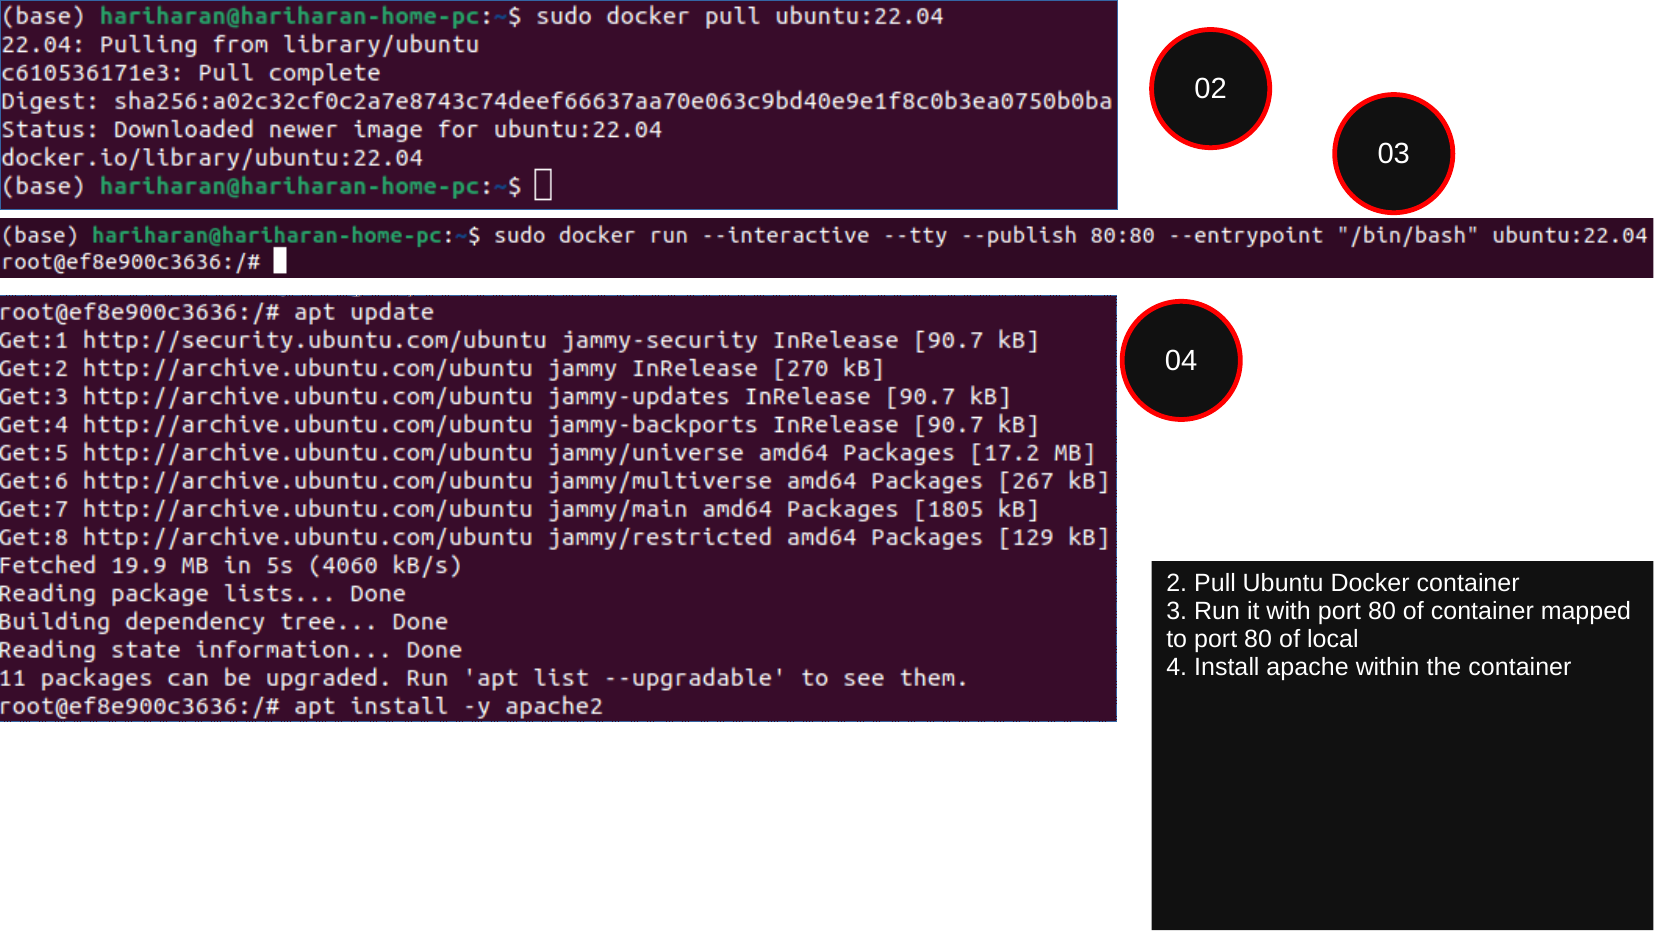

02
03
04
2. Pull Ubuntu Docker container
3. Run it with port 80 of container mapped to port 80 of local
4. Install apache within the container